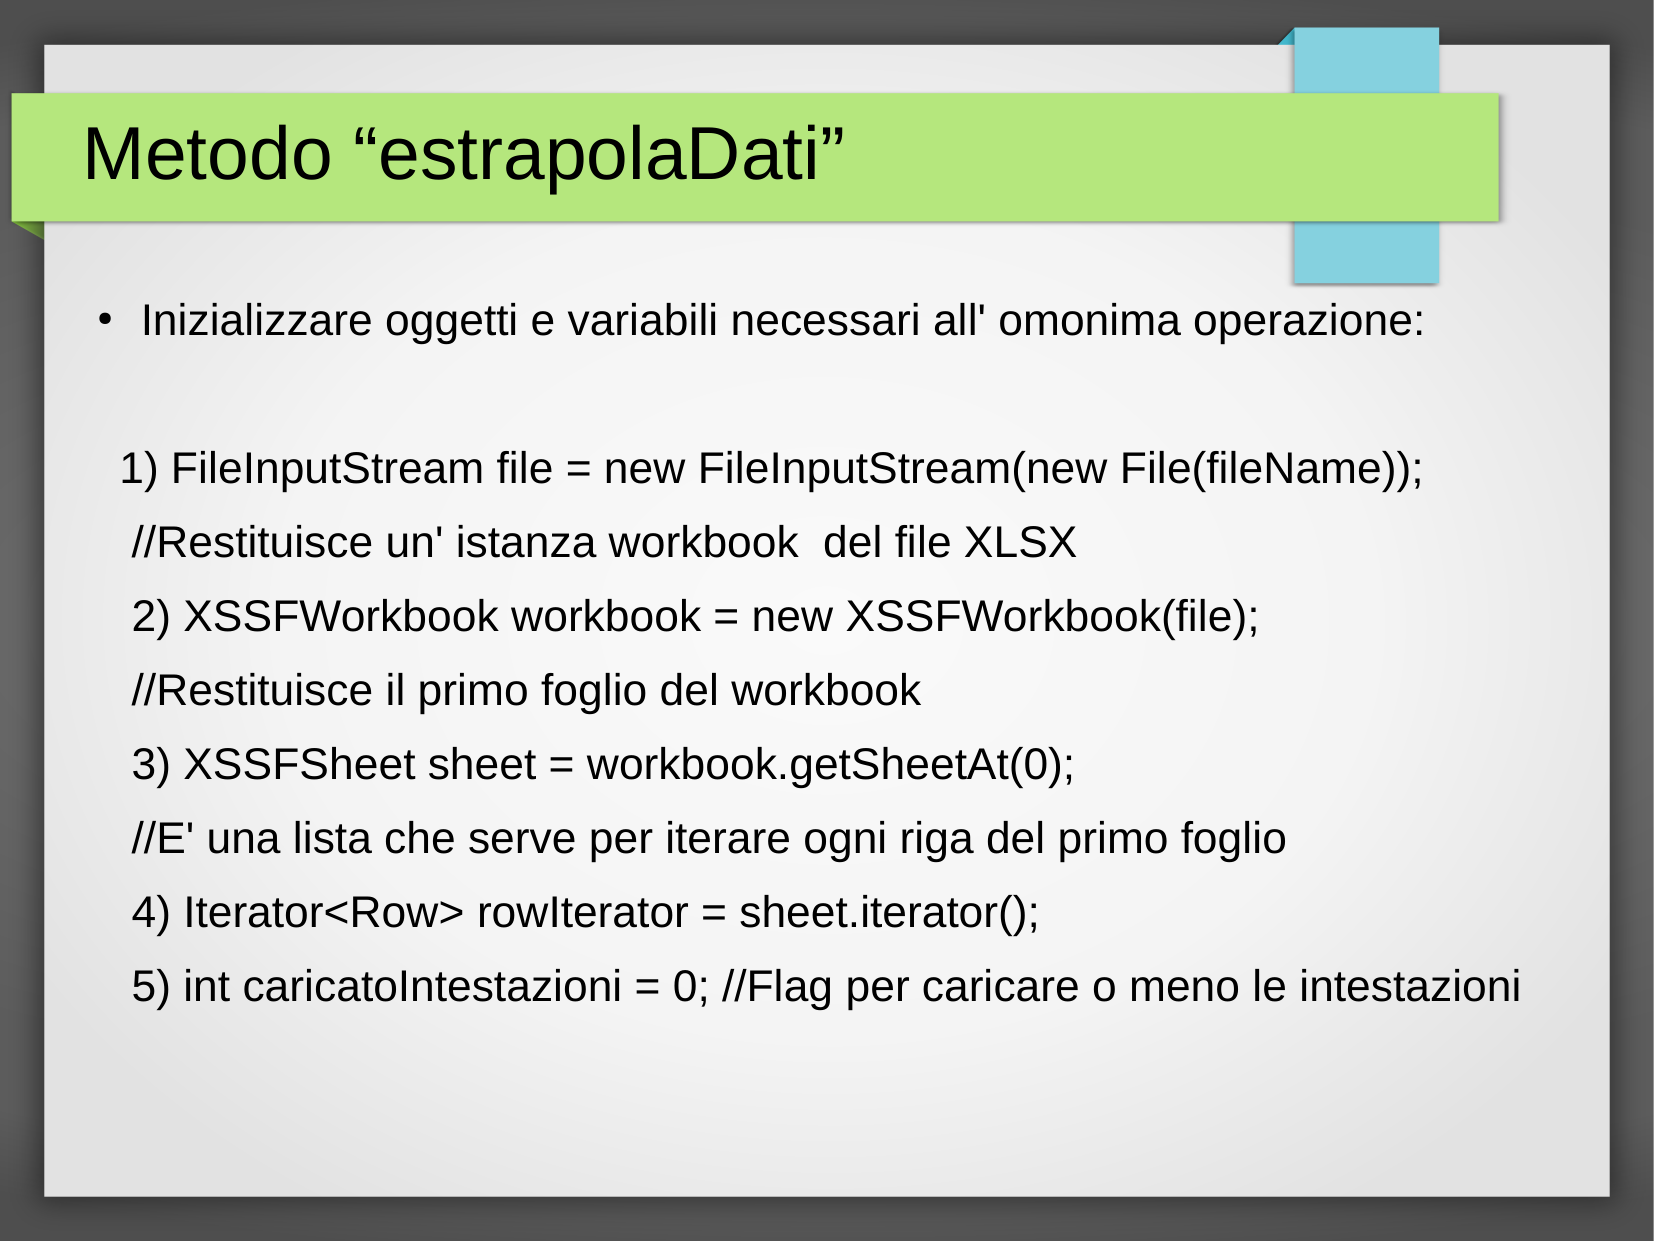

# Metodo “estrapolaDati”
Inizializzare oggetti e variabili necessari all' omonima operazione:
 1) FileInputStream file = new FileInputStream(new File(fileName));
 //Restituisce un' istanza workbook del file XLSX
 2) XSSFWorkbook workbook = new XSSFWorkbook(file);
 //Restituisce il primo foglio del workbook
 3) XSSFSheet sheet = workbook.getSheetAt(0);
 //E' una lista che serve per iterare ogni riga del primo foglio
 4) Iterator<Row> rowIterator = sheet.iterator();
 5) int caricatoIntestazioni = 0; //Flag per caricare o meno le intestazioni